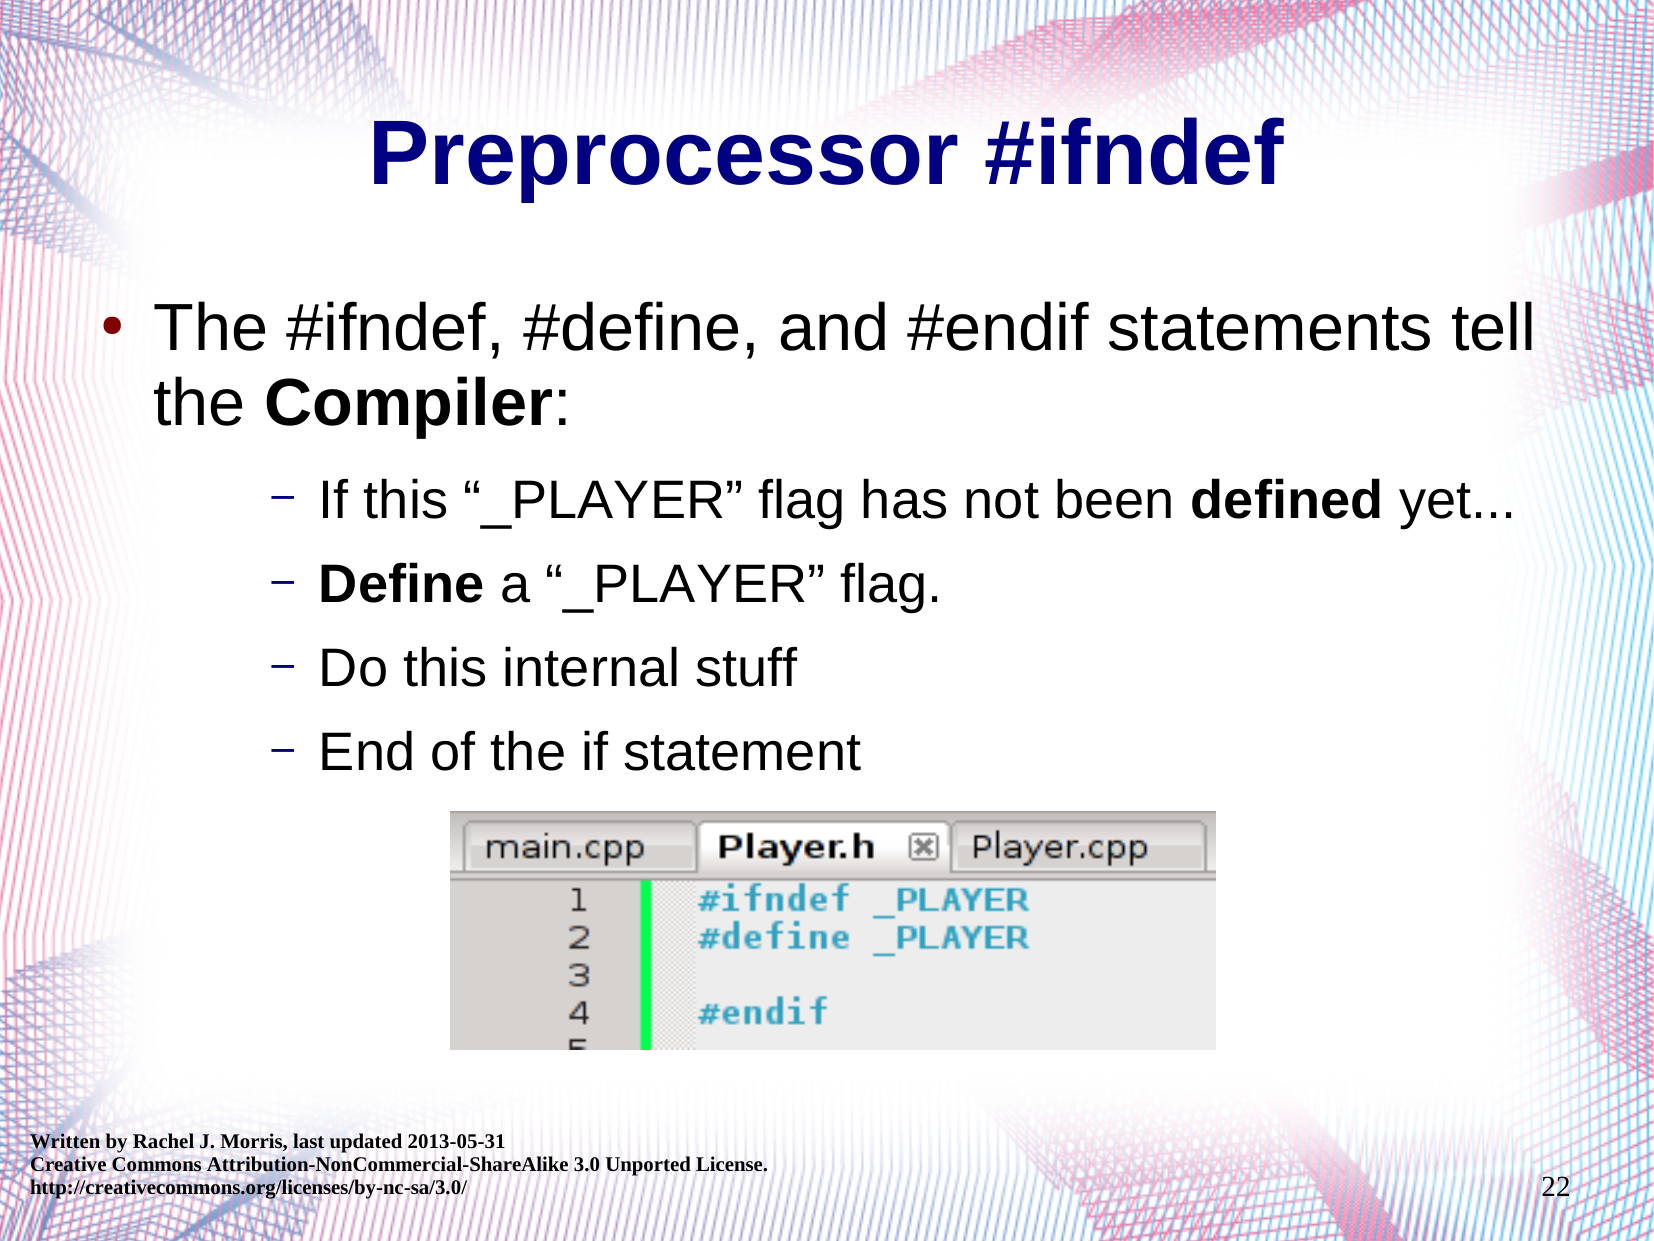

# Preprocessor #ifndef
The #ifndef, #define, and #endif statements tell the Compiler:
If this “_PLAYER” flag has not been defined yet...
Define a “_PLAYER” flag.
Do this internal stuff
End of the if statement
22